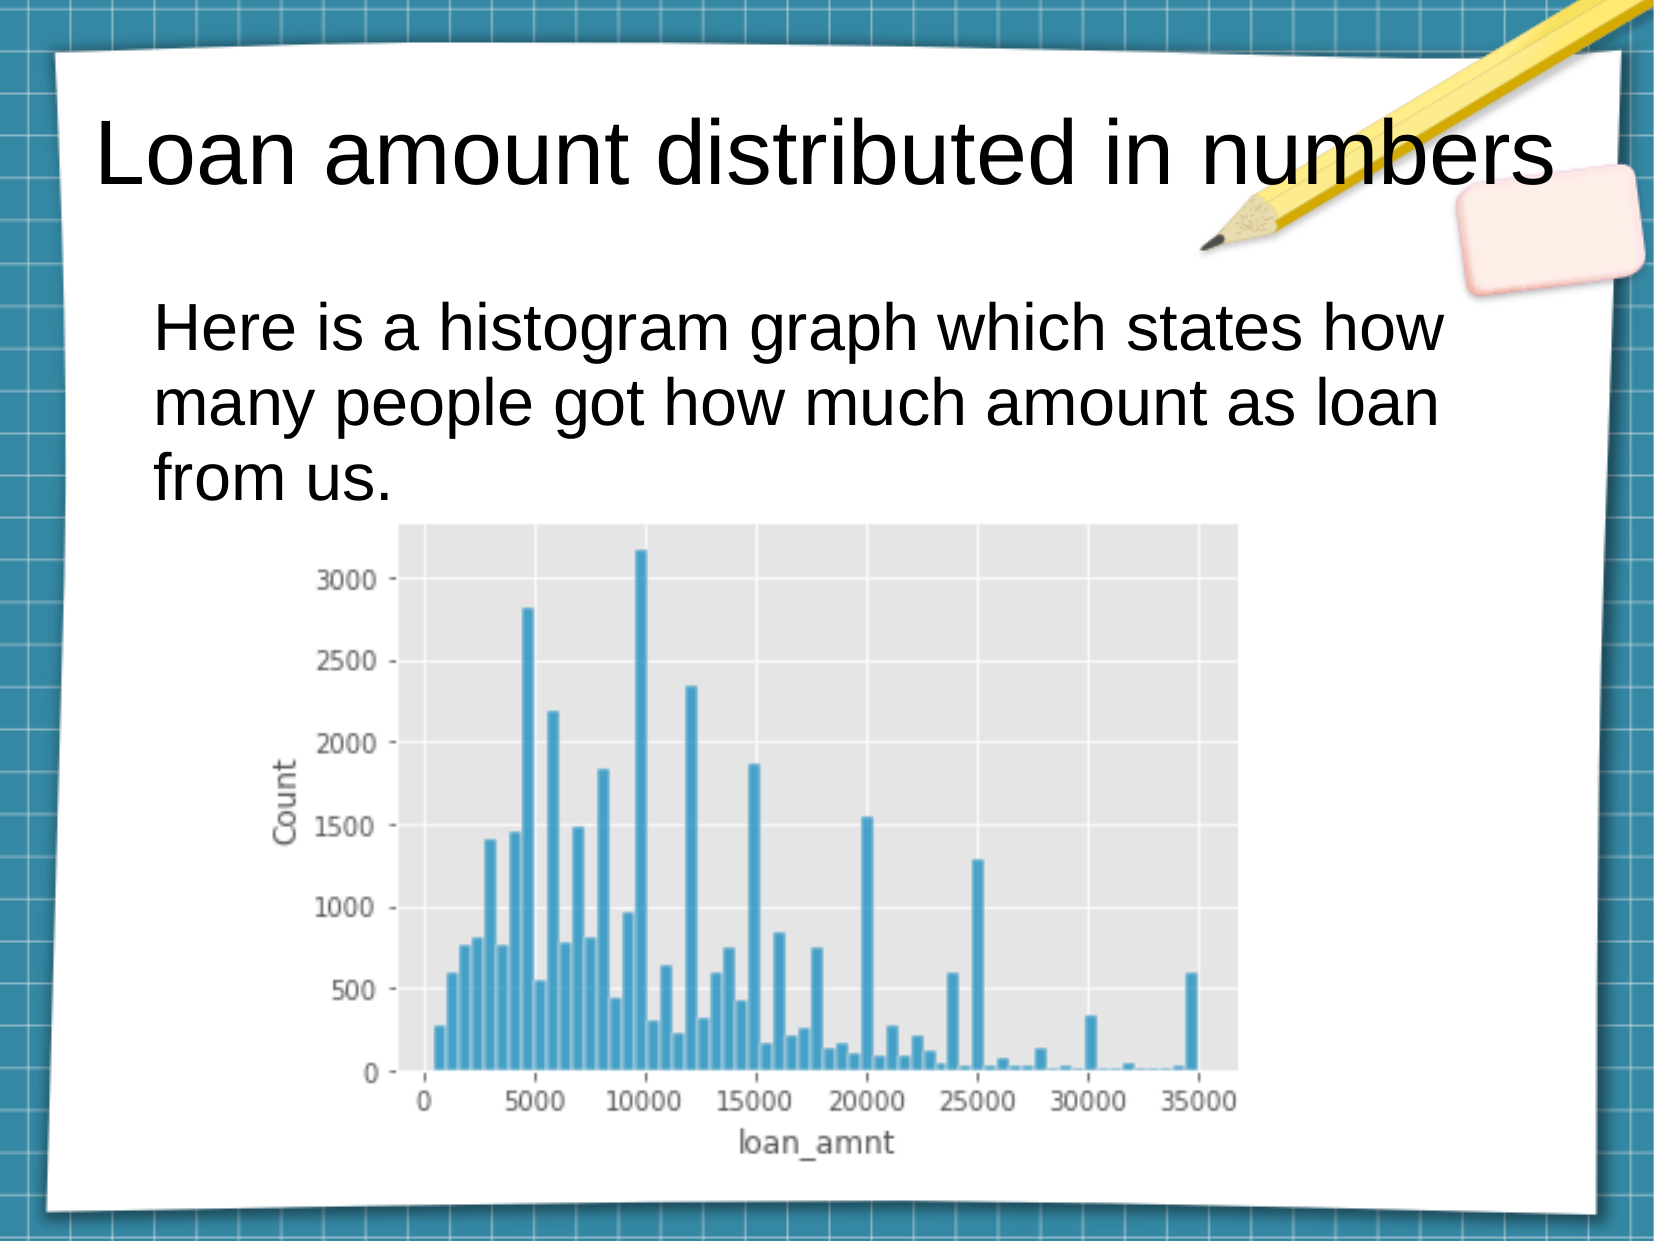

# Loan amount distributed in numbers
Here is a histogram graph which states how many people got how much amount as loan from us.